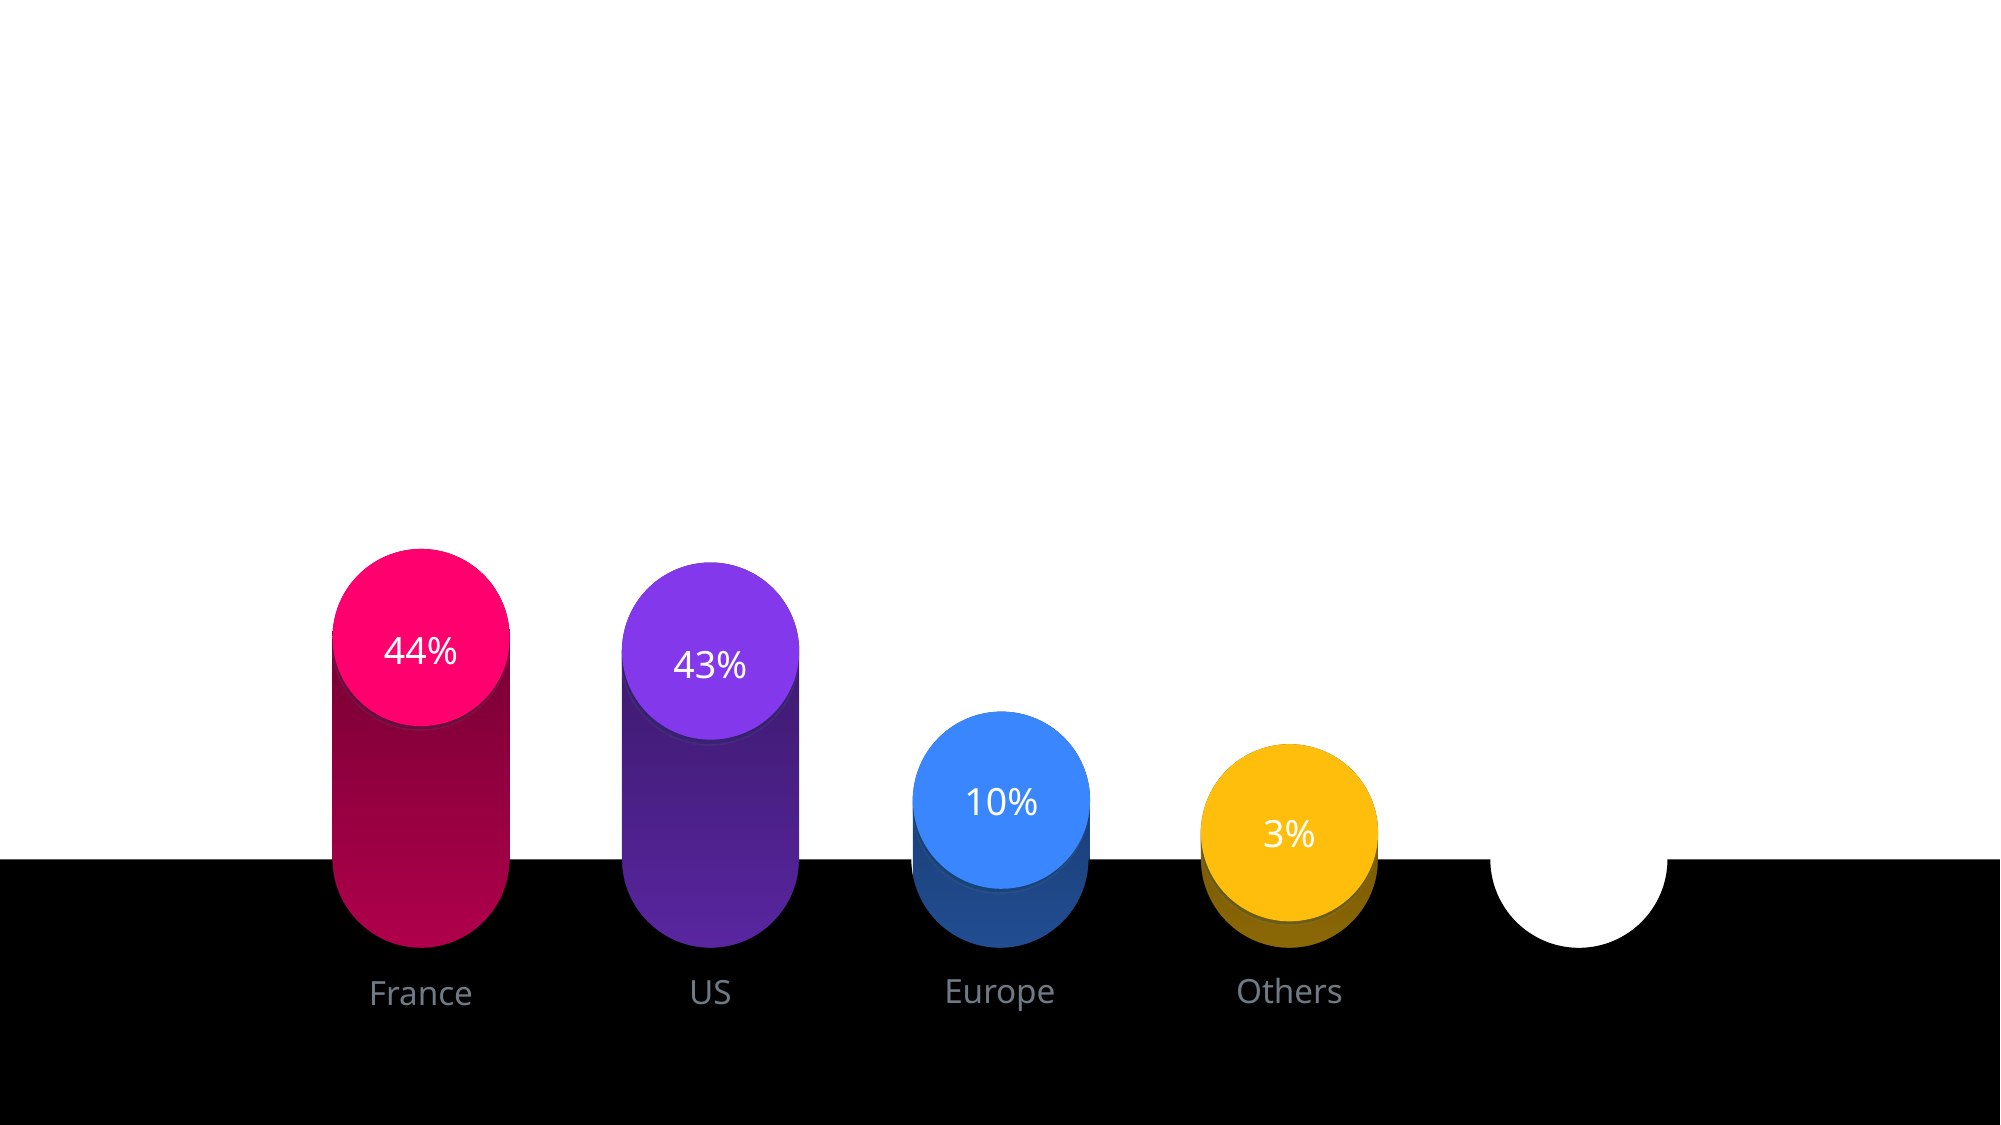

Distribution of movie nationalities in 1986
It was the start of a decline
94
44%0%
43%%
10%
3%
Others
Europe
US
France